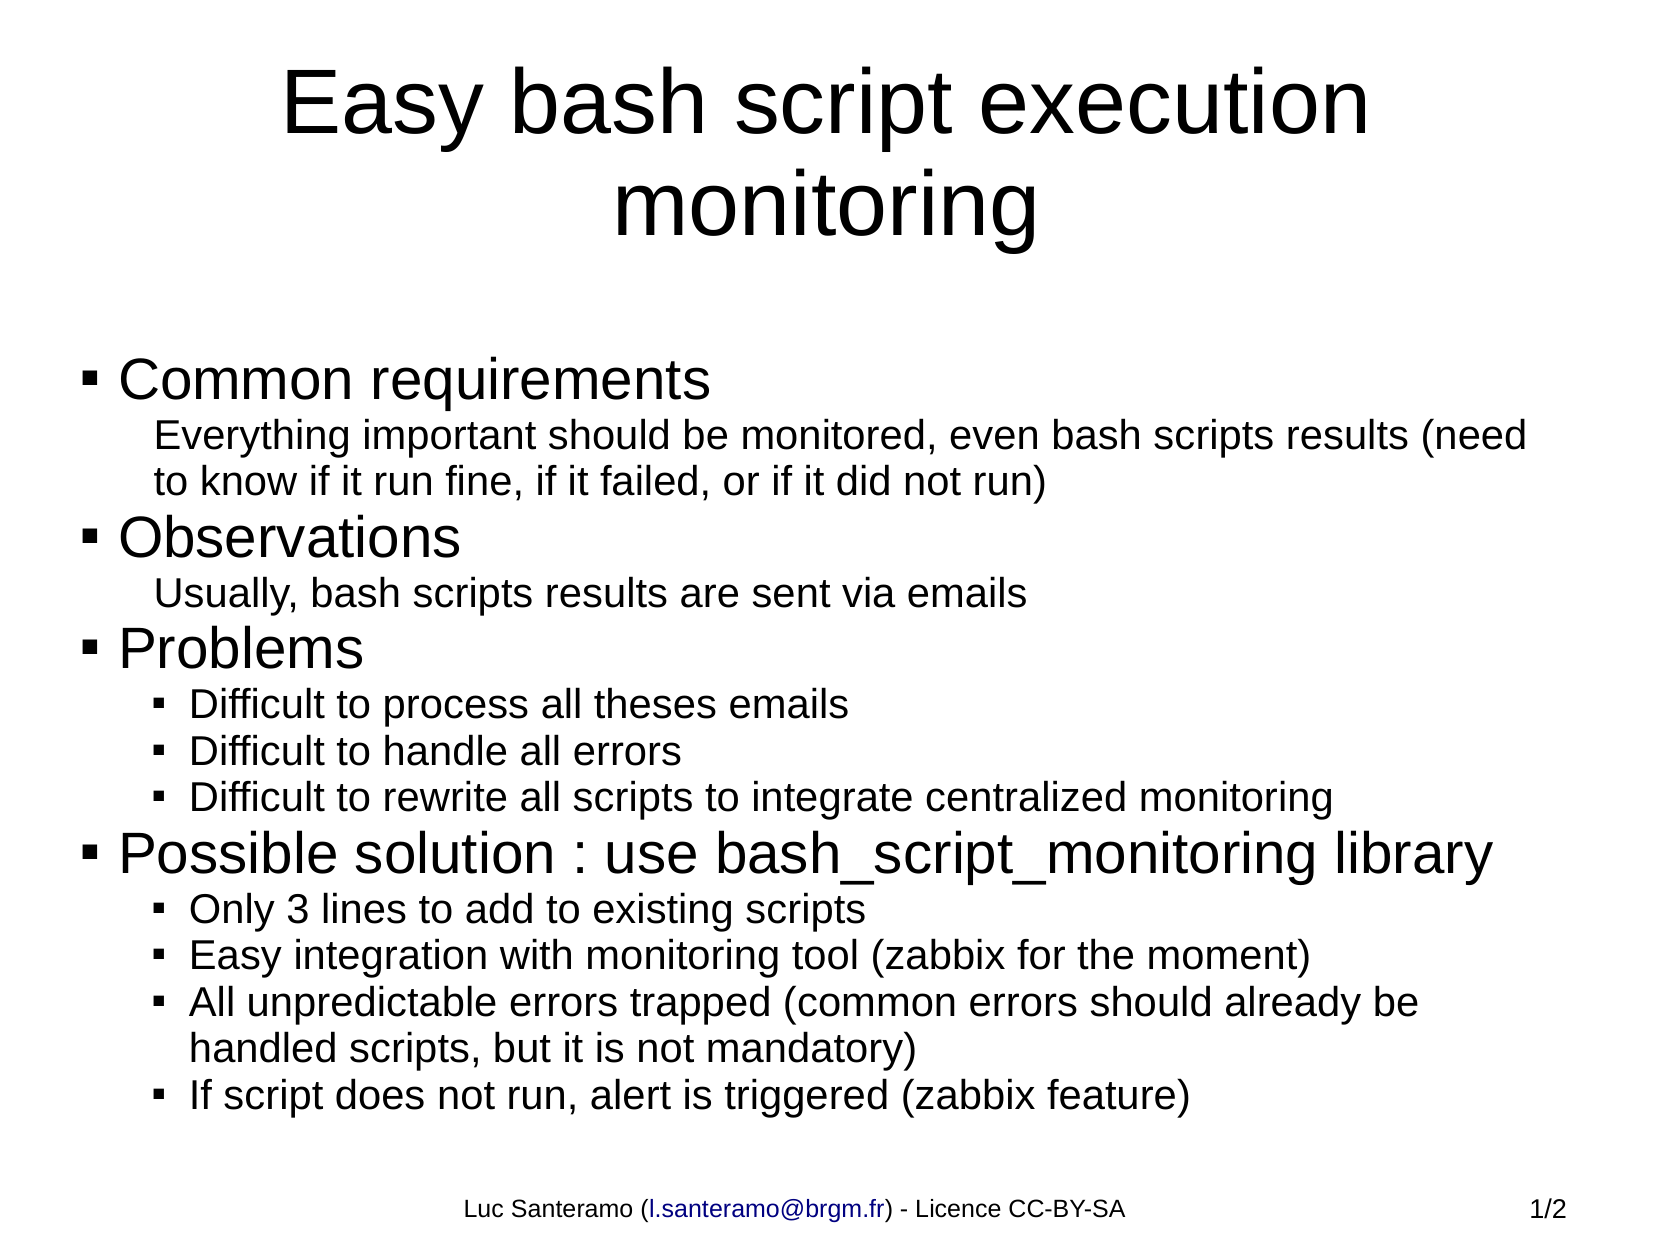

# Easy bash script execution monitoring
Common requirements
Everything important should be monitored, even bash scripts results (need to know if it run fine, if it failed, or if it did not run)
Observations
Usually, bash scripts results are sent via emails
Problems
Difficult to process all theses emails
Difficult to handle all errors
Difficult to rewrite all scripts to integrate centralized monitoring
Possible solution : use bash_script_monitoring library
Only 3 lines to add to existing scripts
Easy integration with monitoring tool (zabbix for the moment)
All unpredictable errors trapped (common errors should already be handled scripts, but it is not mandatory)
If script does not run, alert is triggered (zabbix feature)
Luc Santeramo (l.santeramo@brgm.fr) - Licence CC-BY-SA